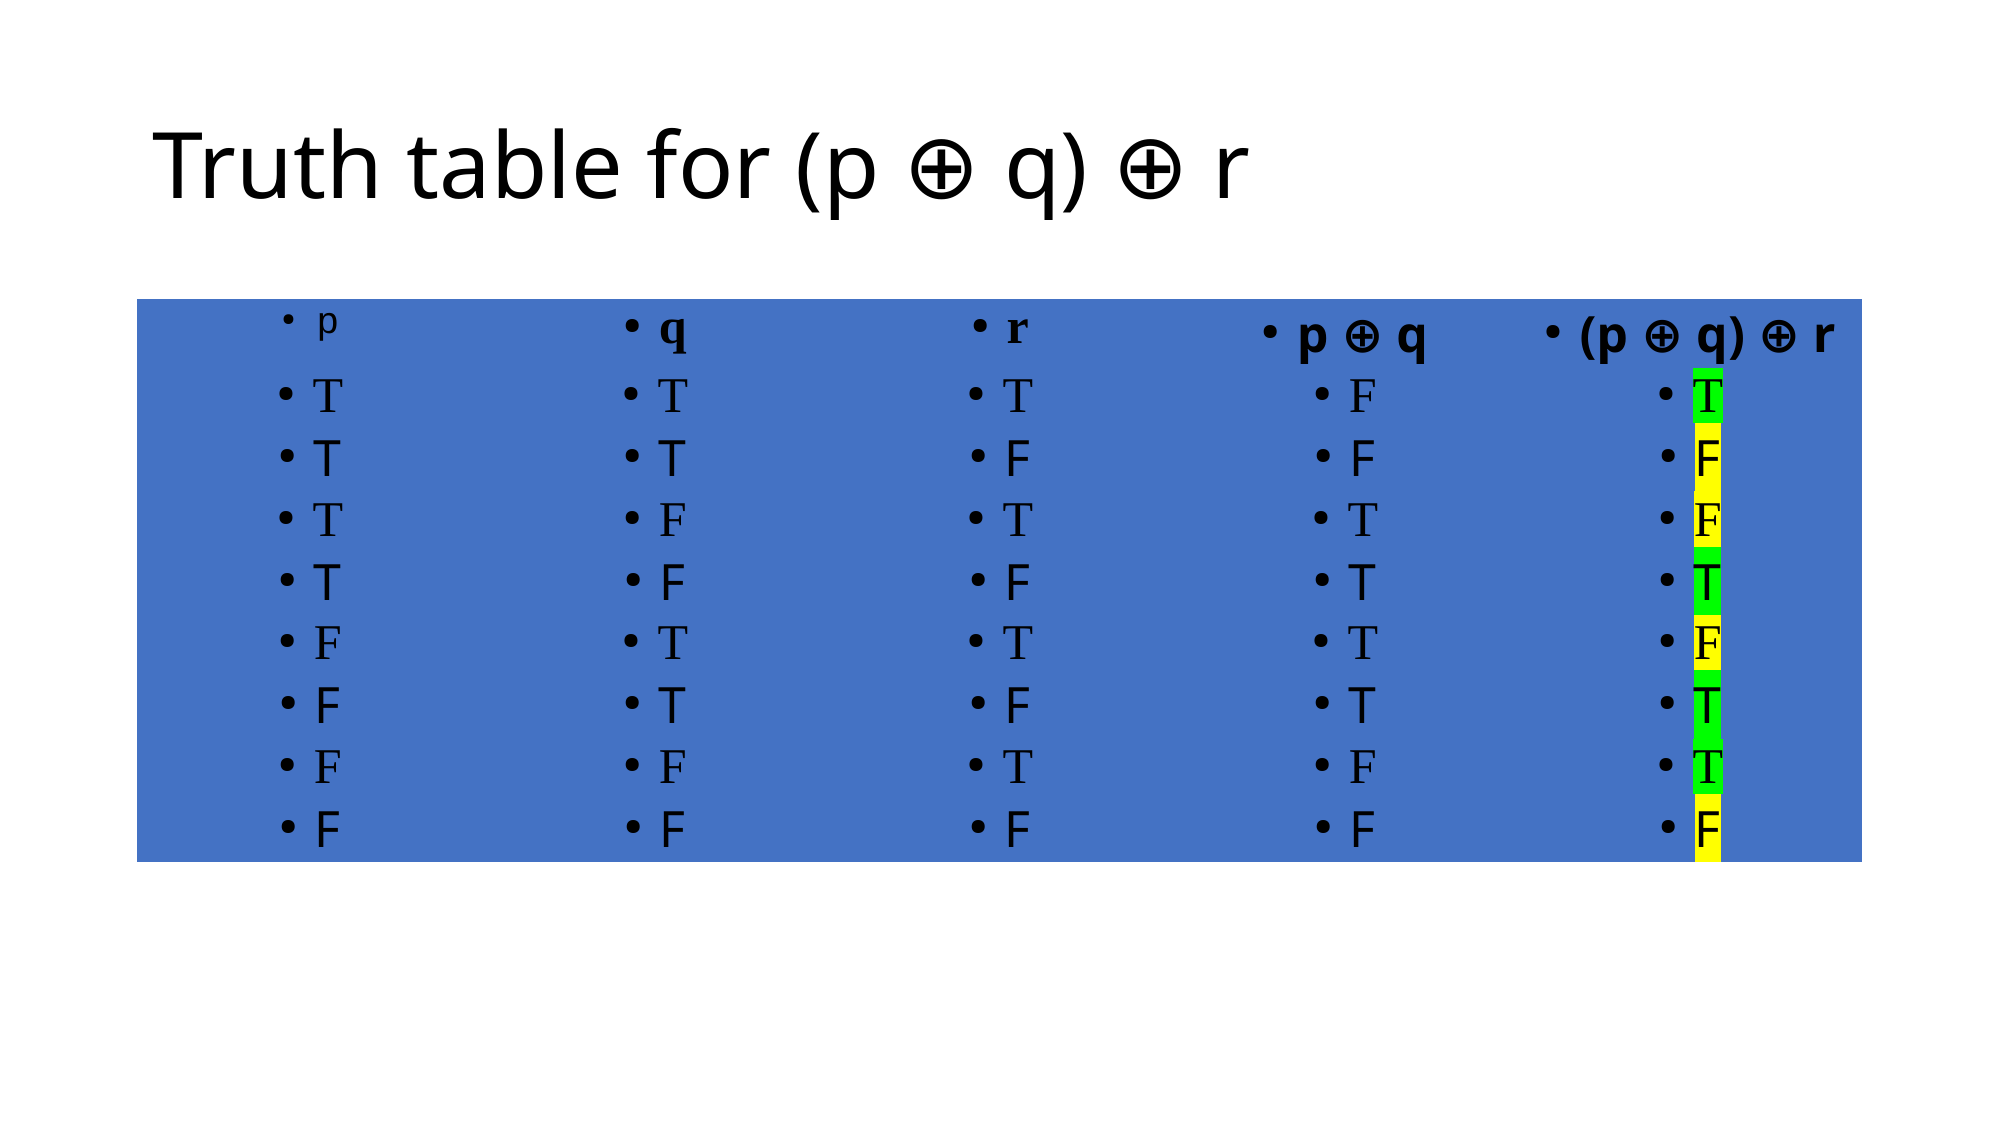

# Truth table for (p ⊕ q) ⊕ r
| p | q | r | p ⊕ q | (p ⊕ q) ⊕ r |
| --- | --- | --- | --- | --- |
| T | T | T | F | T |
| T | T | F | F | F |
| T | F | T | T | F |
| T | F | F | T | T |
| F | T | T | T | F |
| F | T | F | T | T |
| F | F | T | F | T |
| F | F | F | F | F |